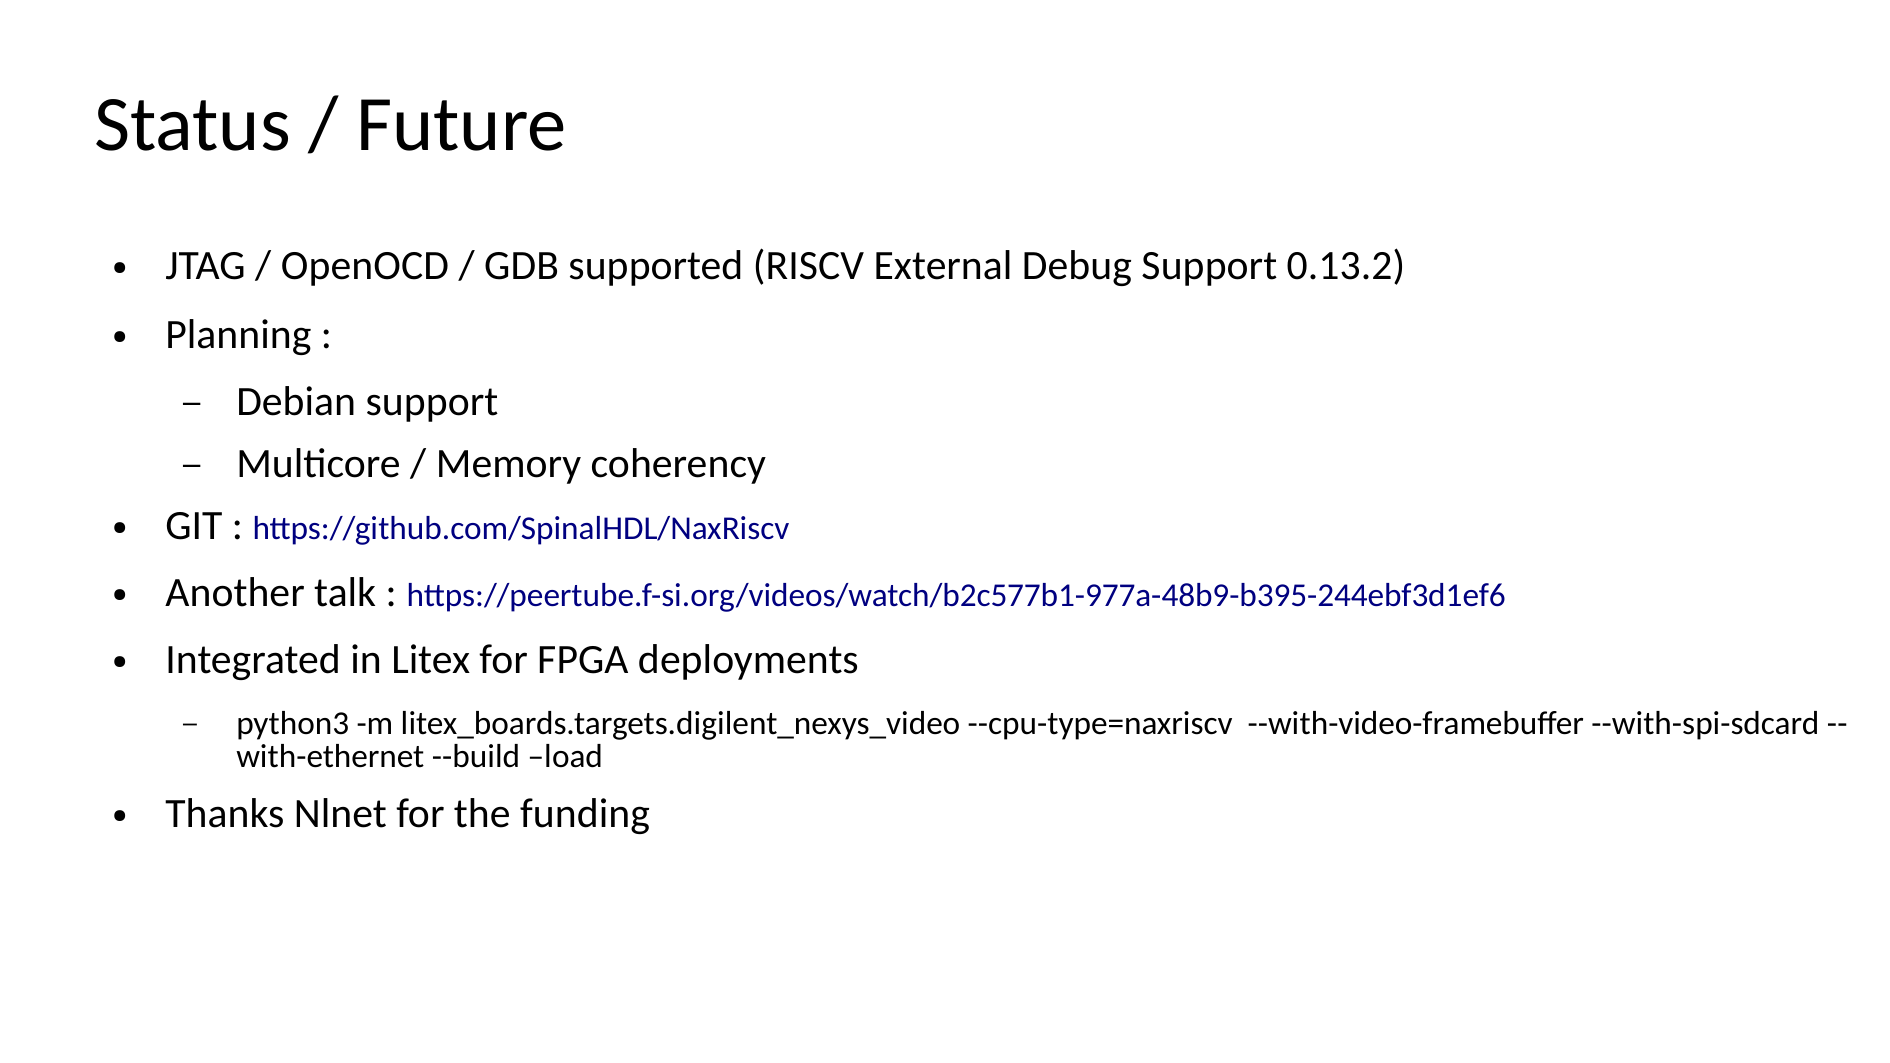

# Status / Future
JTAG / OpenOCD / GDB supported (RISCV External Debug Support 0.13.2)
Planning :
Debian support
Multicore / Memory coherency
GIT : https://github.com/SpinalHDL/NaxRiscv
Another talk : https://peertube.f-si.org/videos/watch/b2c577b1-977a-48b9-b395-244ebf3d1ef6
Integrated in Litex for FPGA deployments
python3 -m litex_boards.targets.digilent_nexys_video --cpu-type=naxriscv --with-video-framebuffer --with-spi-sdcard --with-ethernet --build –load
Thanks Nlnet for the funding